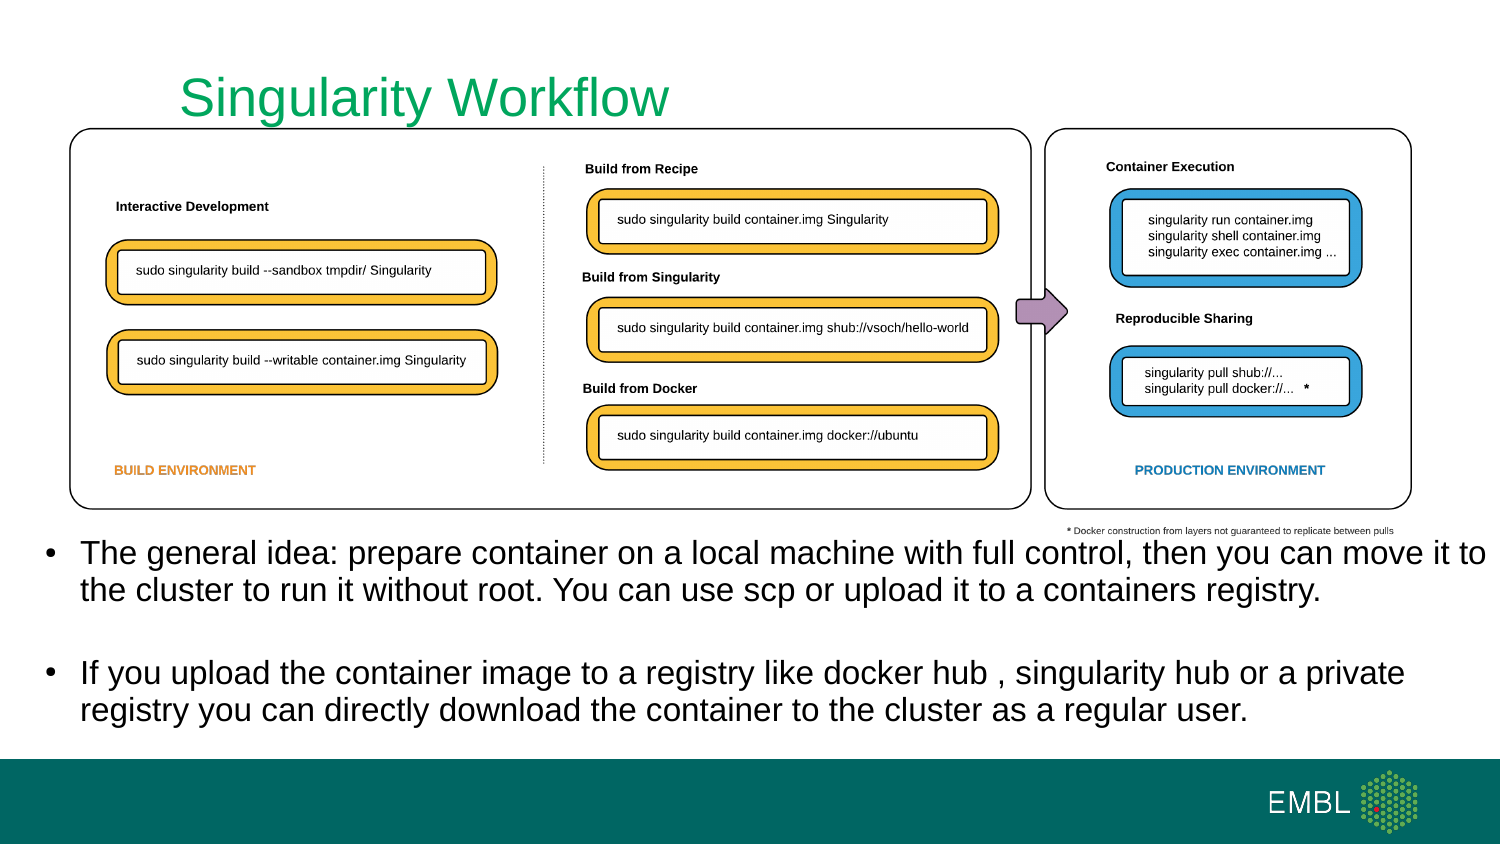

Singularity Workflow
The general idea: prepare container on a local machine with full control, then you can move it to the cluster to run it without root. You can use scp or upload it to a containers registry.
If you upload the container image to a registry like docker hub , singularity hub or a private registry you can directly download the container to the cluster as a regular user.